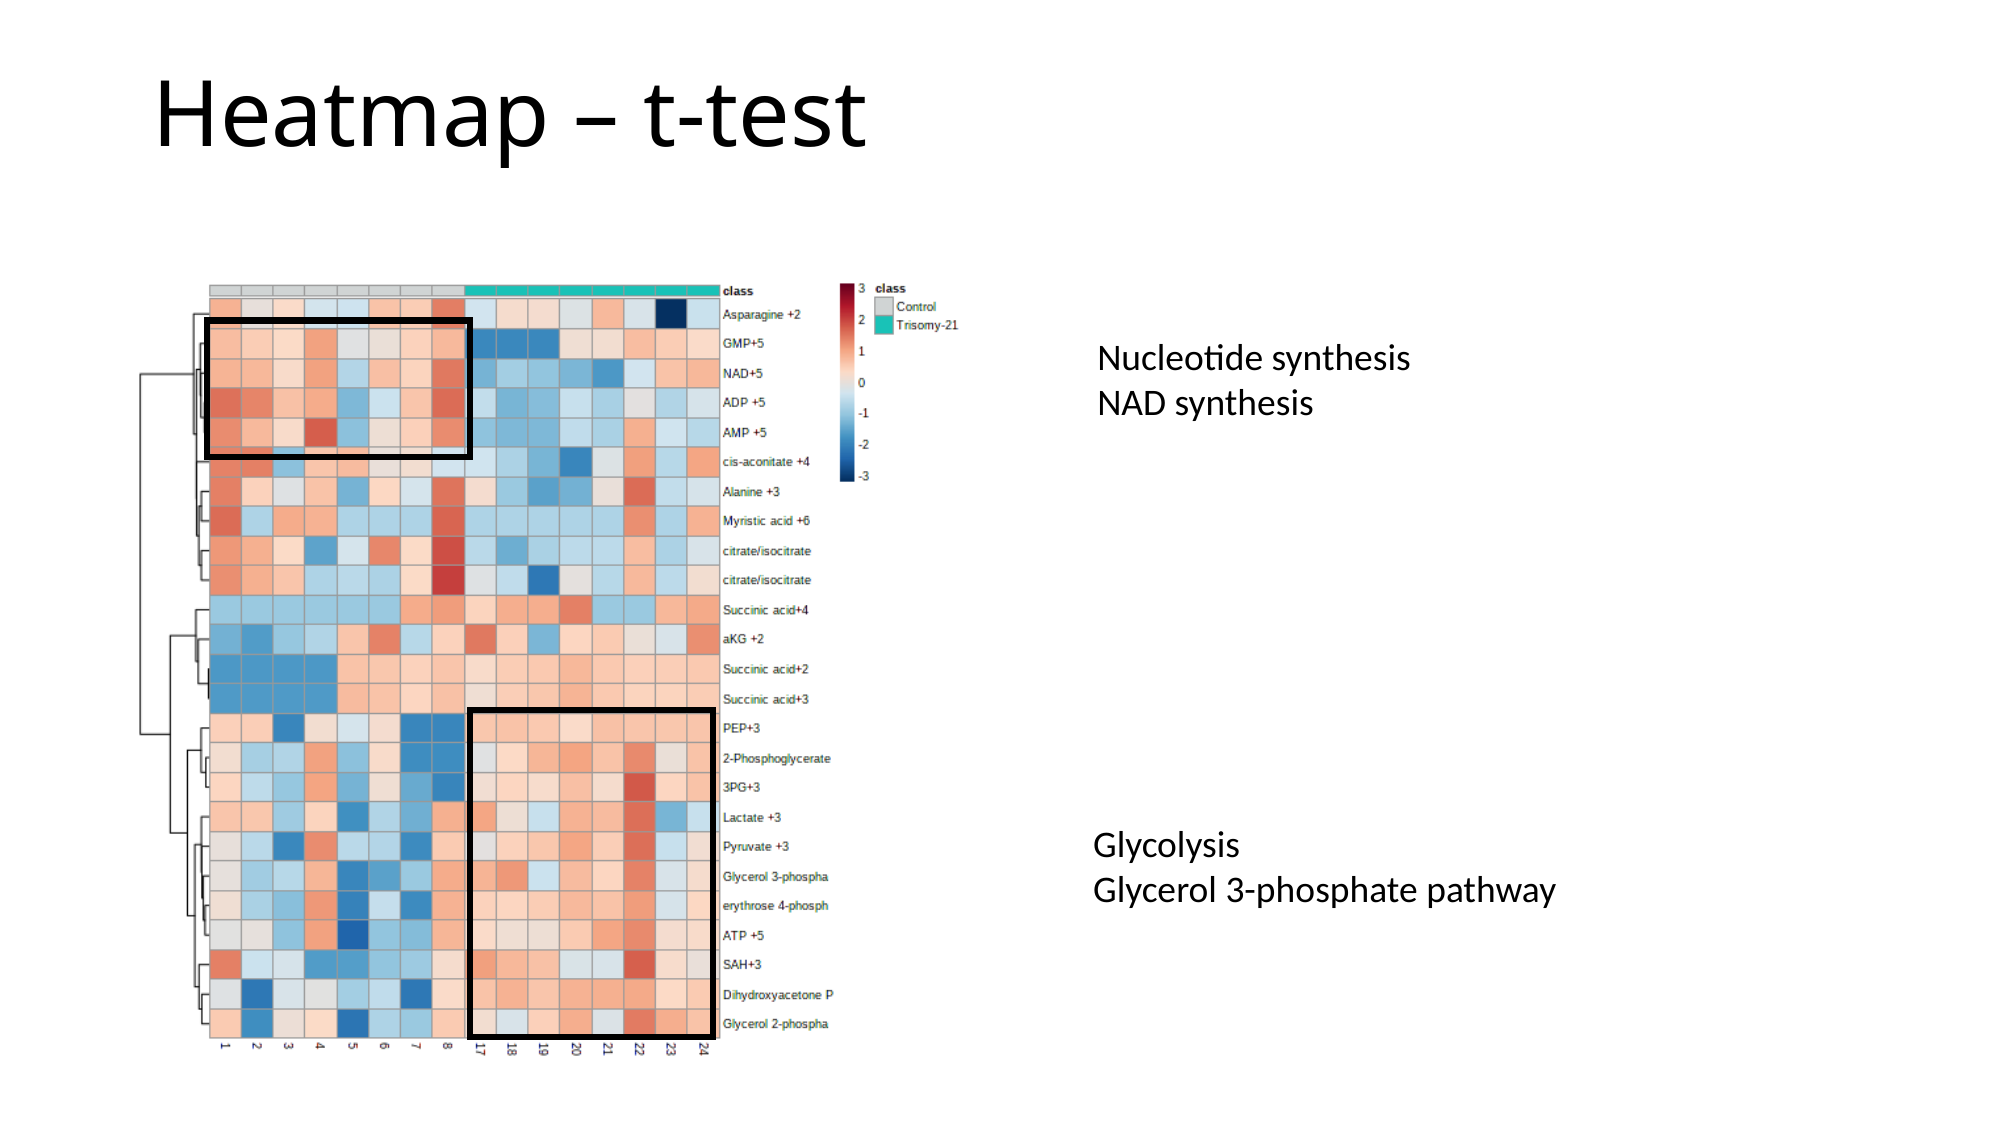

# Heatmap – t-test
Nucleotide synthesis
NAD synthesis
Glycolysis
Glycerol 3-phosphate pathway